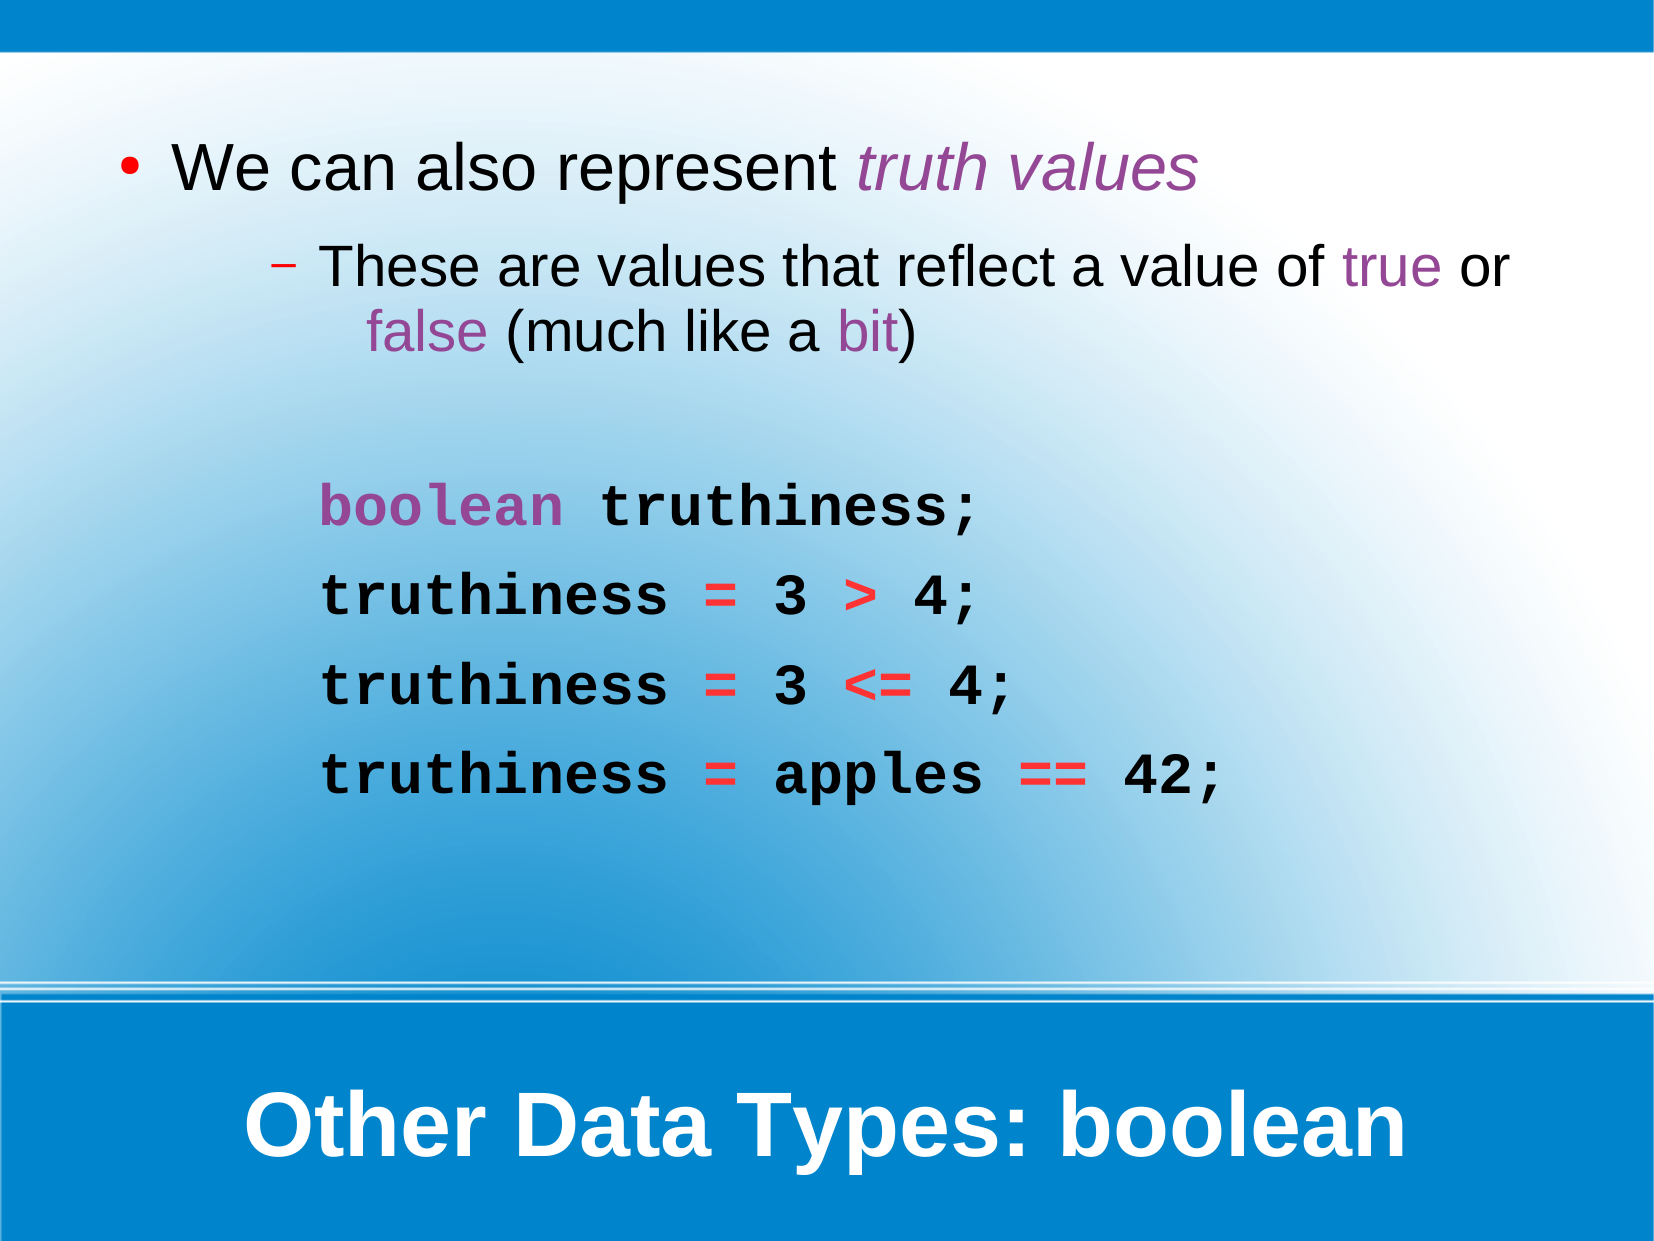

We can also represent truth values
These are values that reflect a value of true or false (much like a bit)
boolean truthiness;
truthiness = 3 > 4;
truthiness = 3 <= 4;
truthiness = apples == 42;
# Other Data Types: boolean